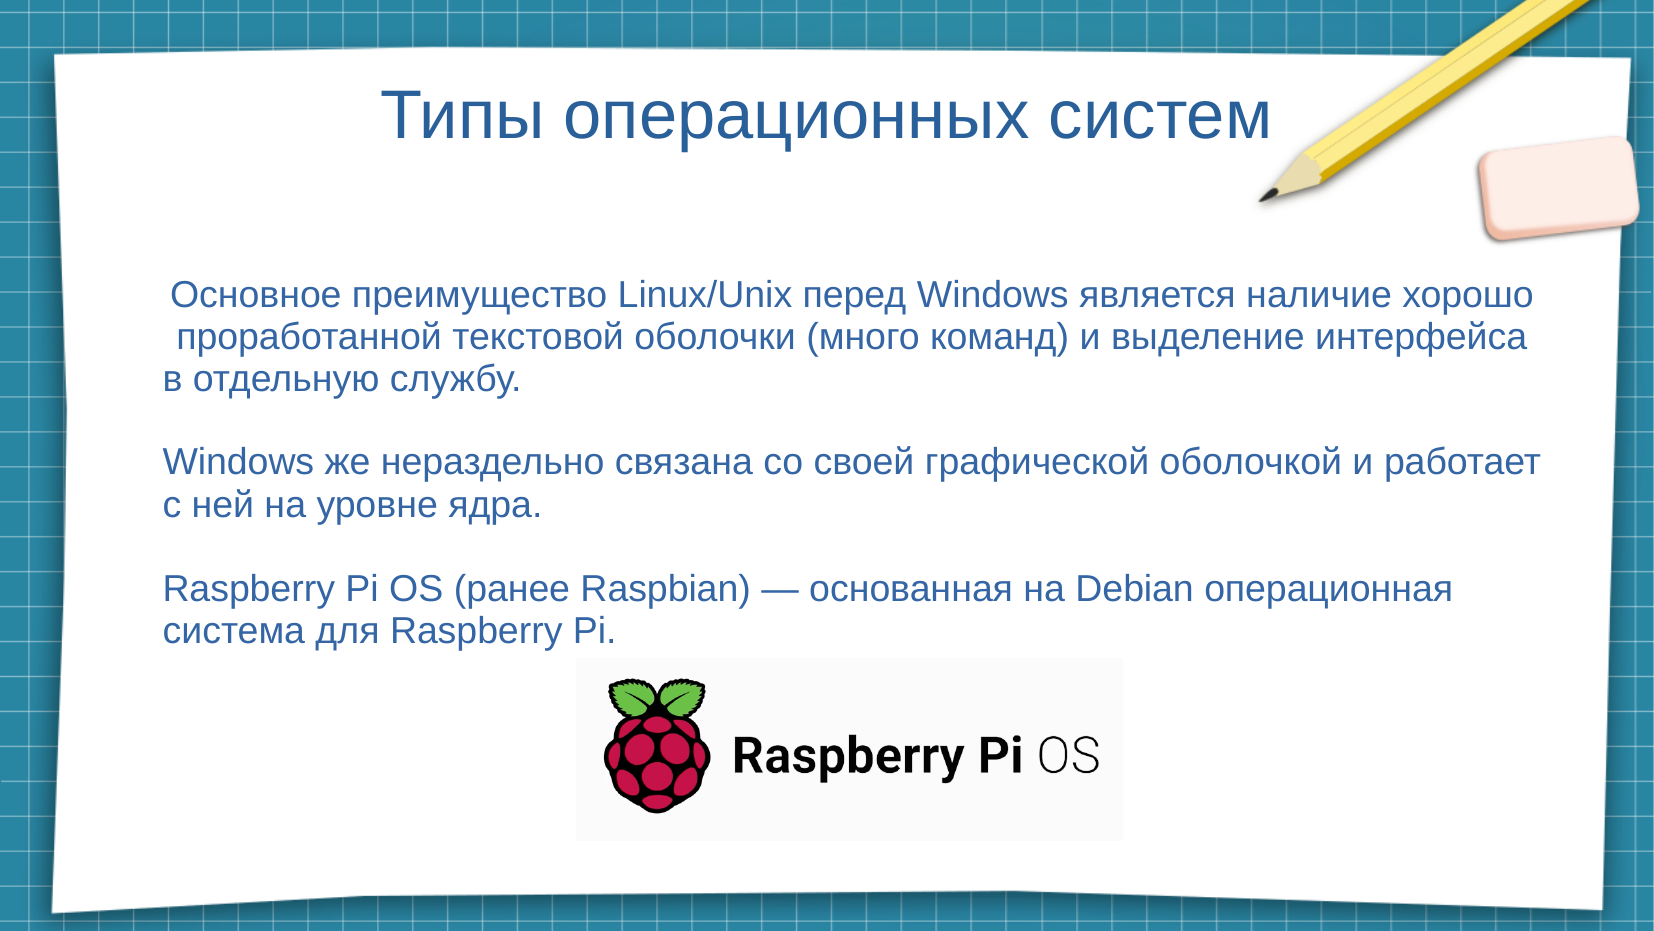

# Типы операционных систем
Основное преимущество Linux/Unix перед Windows является наличие хорошо
проработанной текстовой оболочки (много команд) и выделение интерфейса
в отдельную службу.
Windows же нераздельно связана со своей графической оболочкой и работает
с ней на уровне ядра.
Raspberry Pi OS (ранее Raspbian) — основанная на Debian операционная
система для Raspberry Pi.